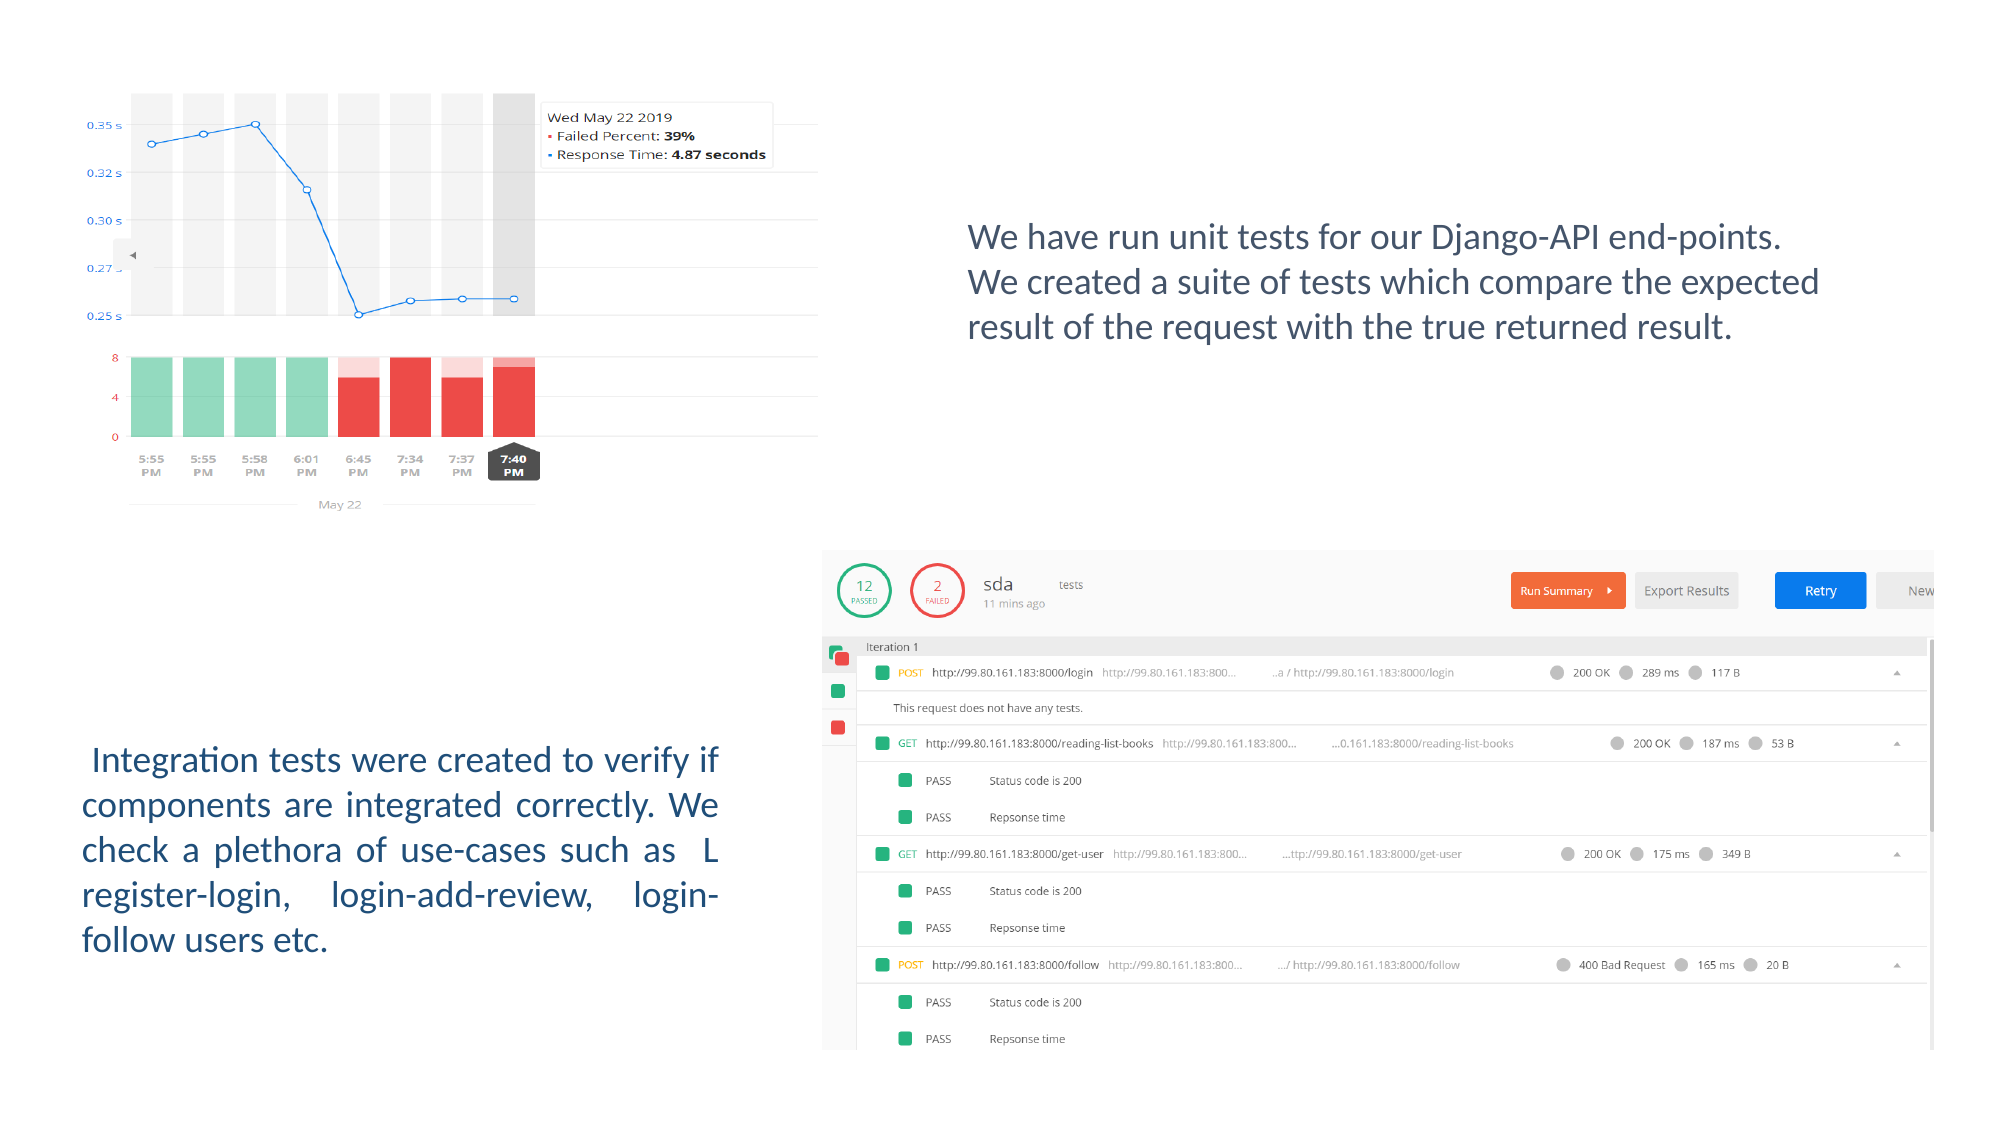

We have run unit tests for our Django-API end-points.
We created a suite of tests which compare the expected result of the request with the true returned result.
 Integration tests were created to verify if components are integrated correctly. We check a plethora of use-cases such as L register-login, login-add-review, login-follow users etc.